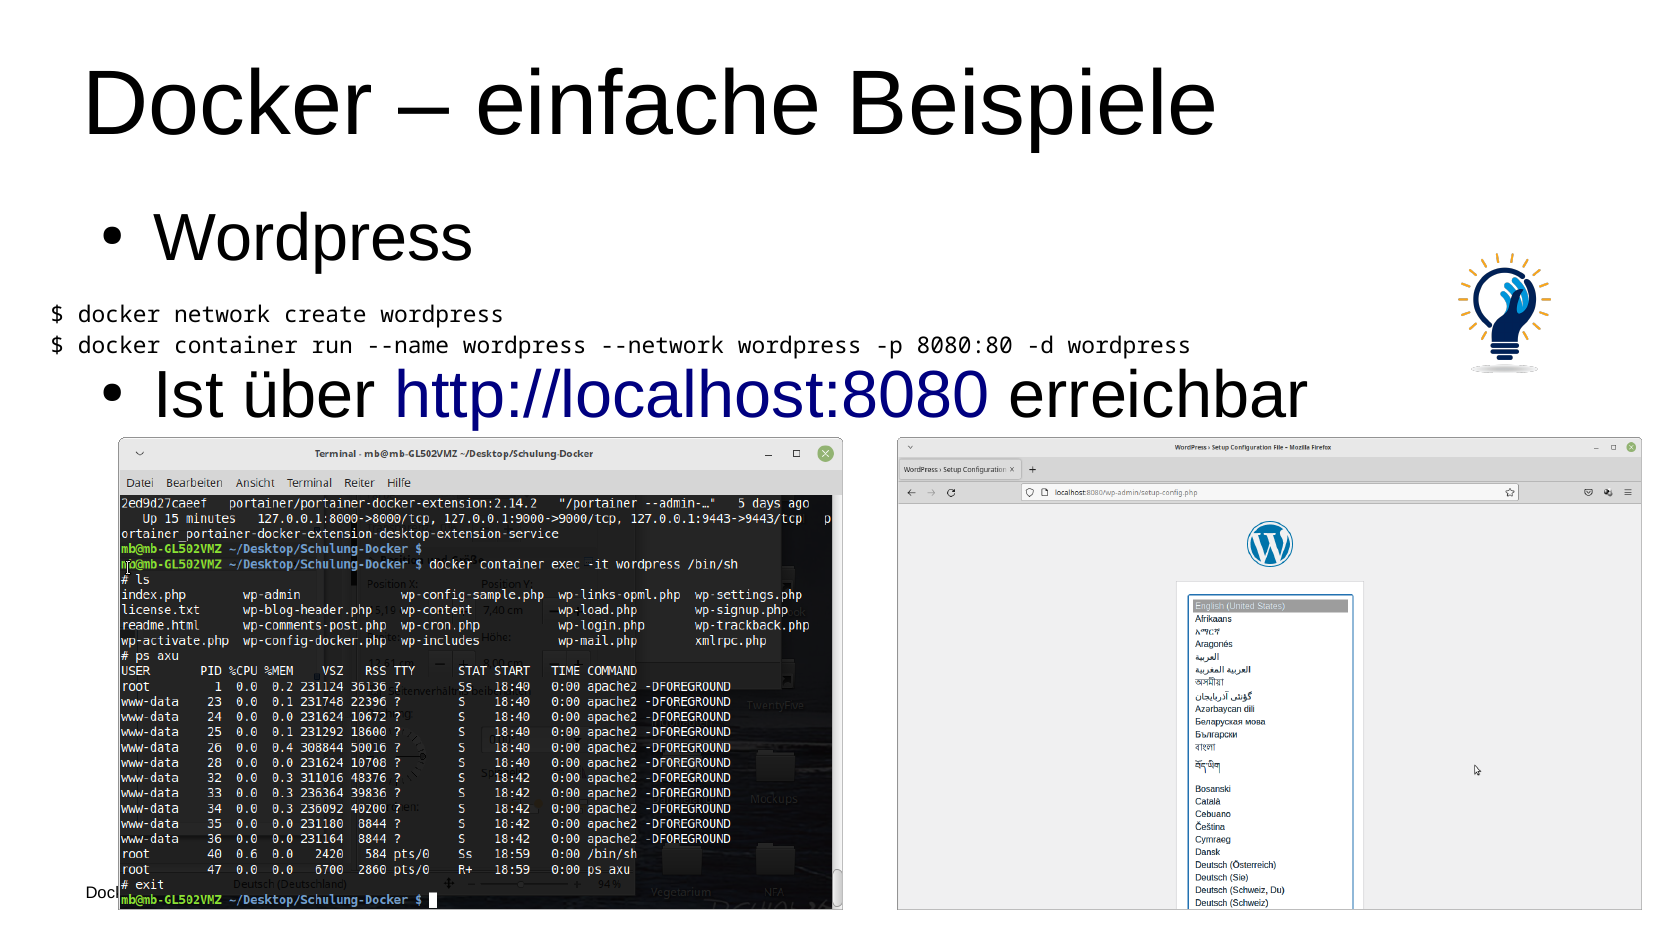

# Docker – einfache Beispiele
Wordpress
Ist über http://localhost:8080 erreichbar
$ docker network create wordpress
$ docker container run --name wordpress --network wordpress -p 8080:80 -d wordpress
Docker & Kubernetes																Dr. Matthias Boldt